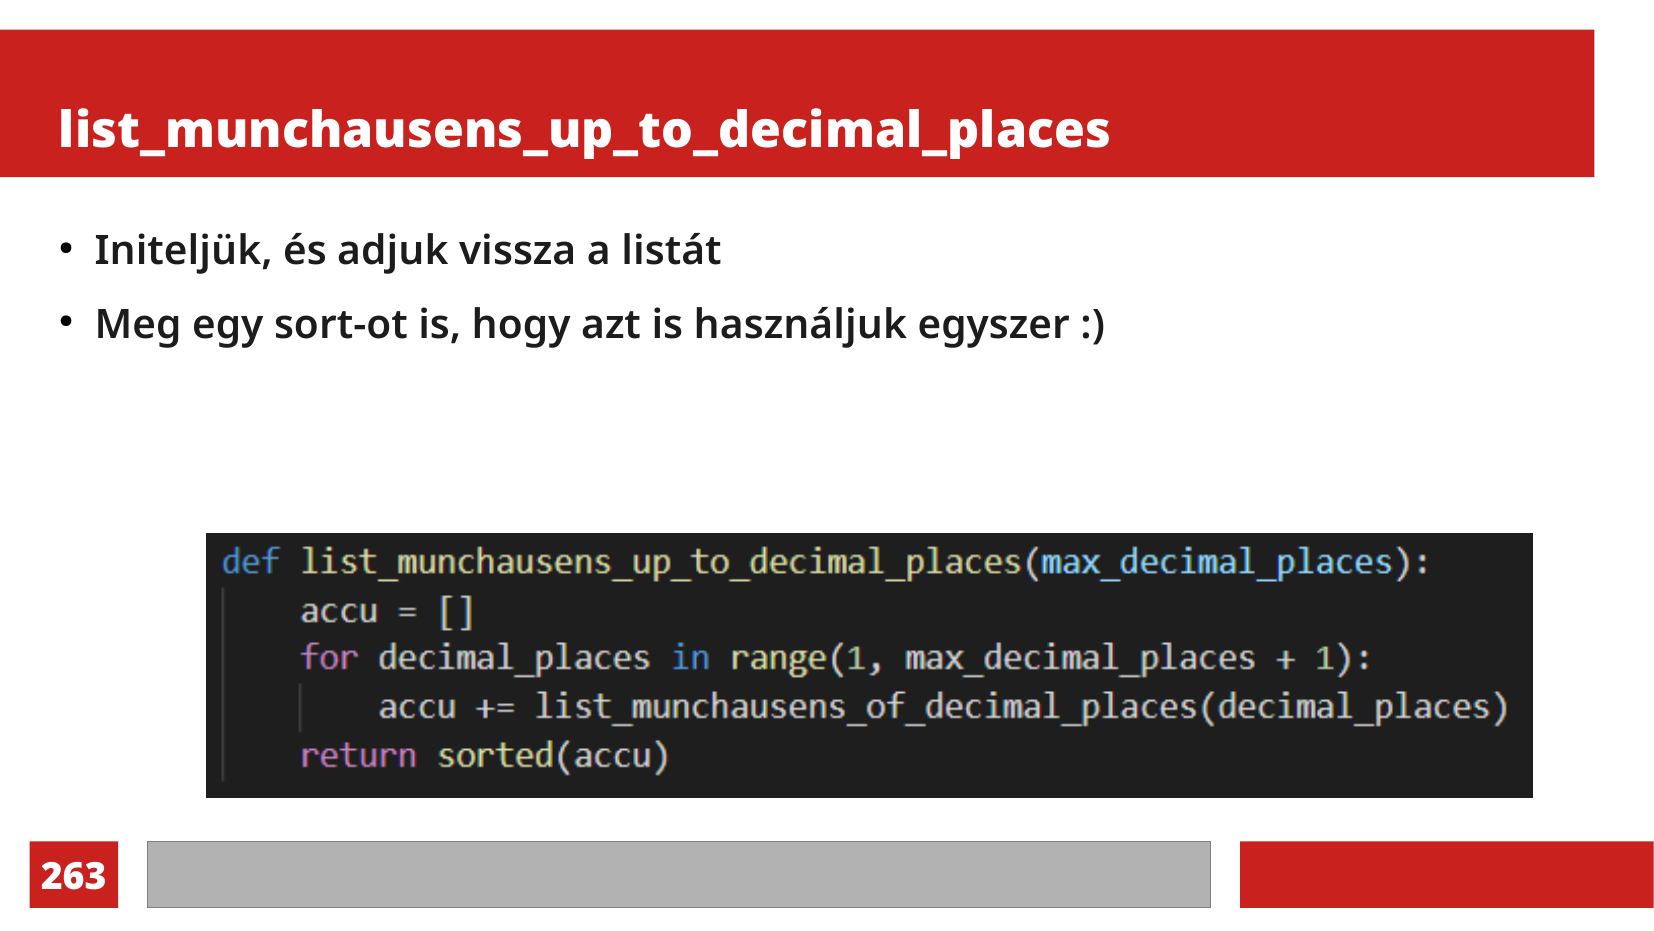

# list_munchausens_up_to_decimal_places
Initeljük, és adjuk vissza a listát
Meg egy sort-ot is, hogy azt is használjuk egyszer :)
263